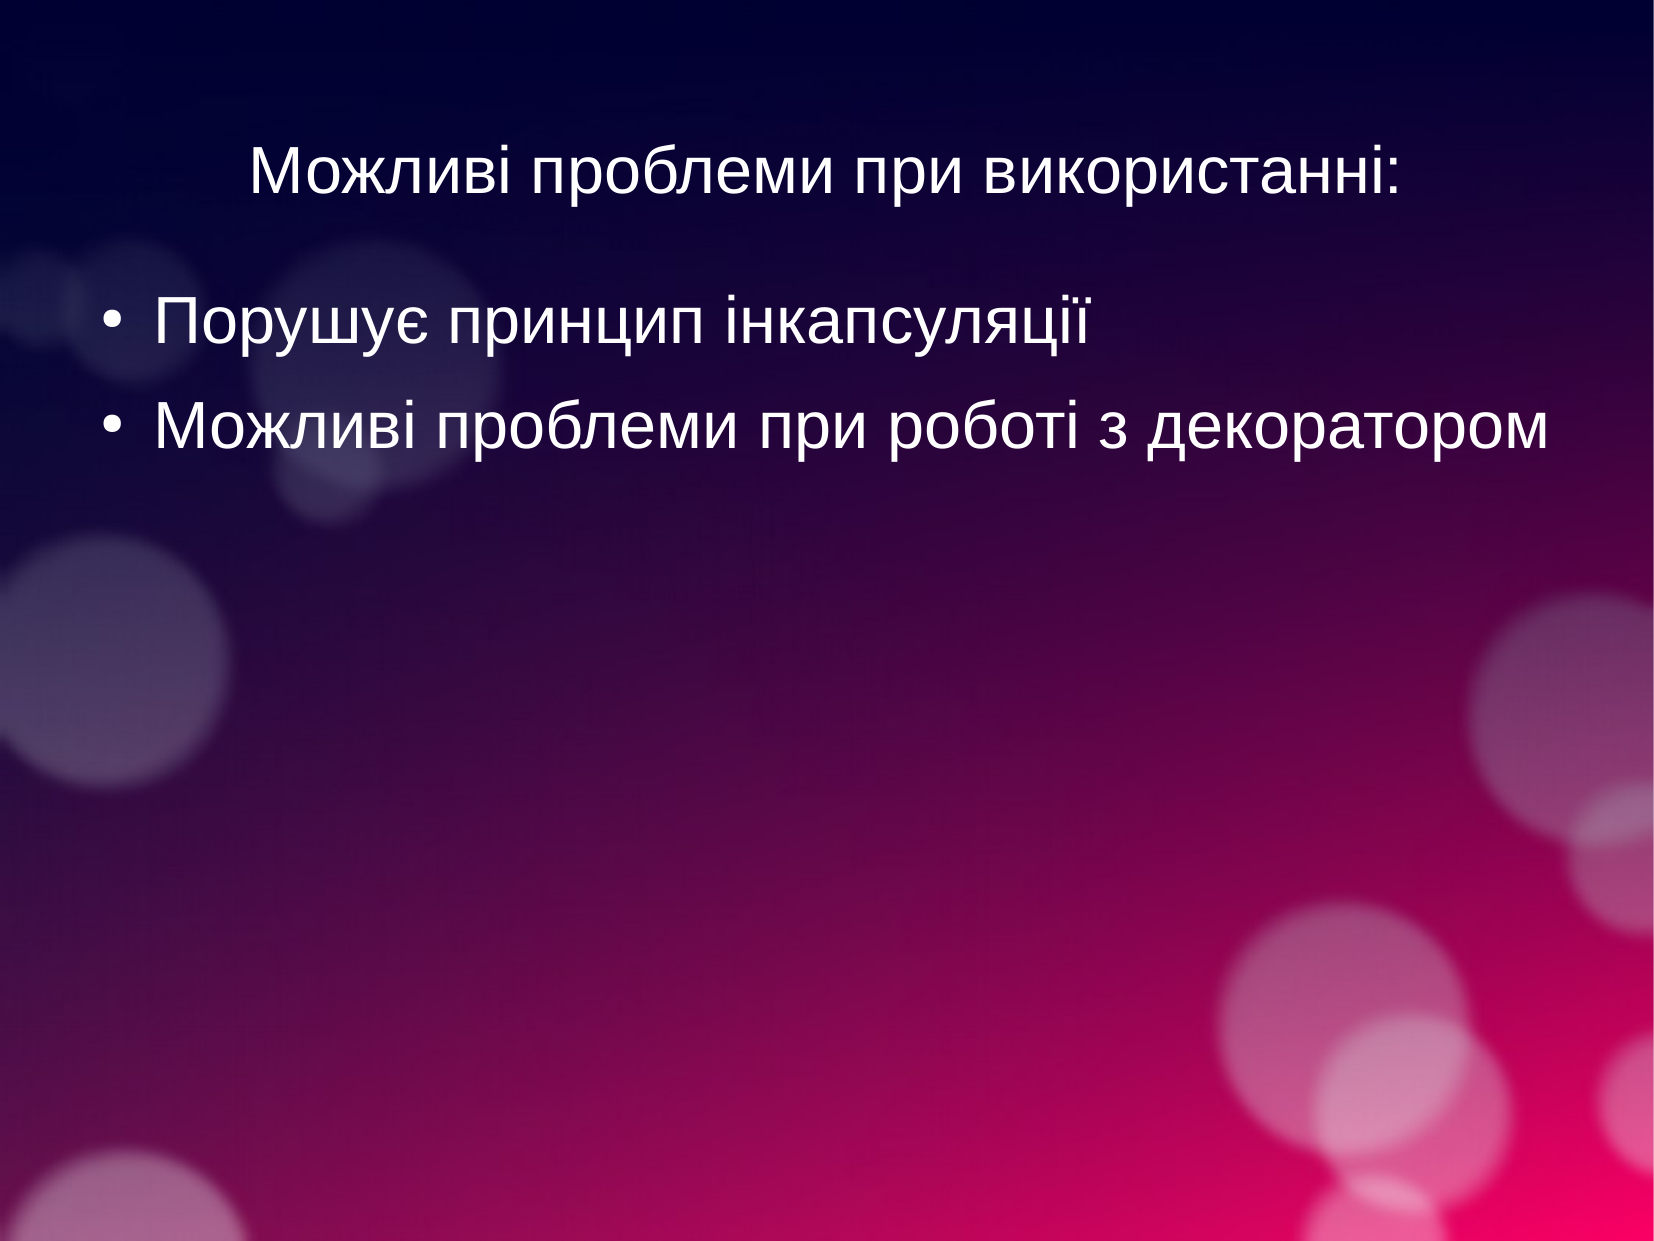

# Можливі проблеми при використанні:
Порушує принцип інкапсуляції
Можливі проблеми при роботі з декоратором